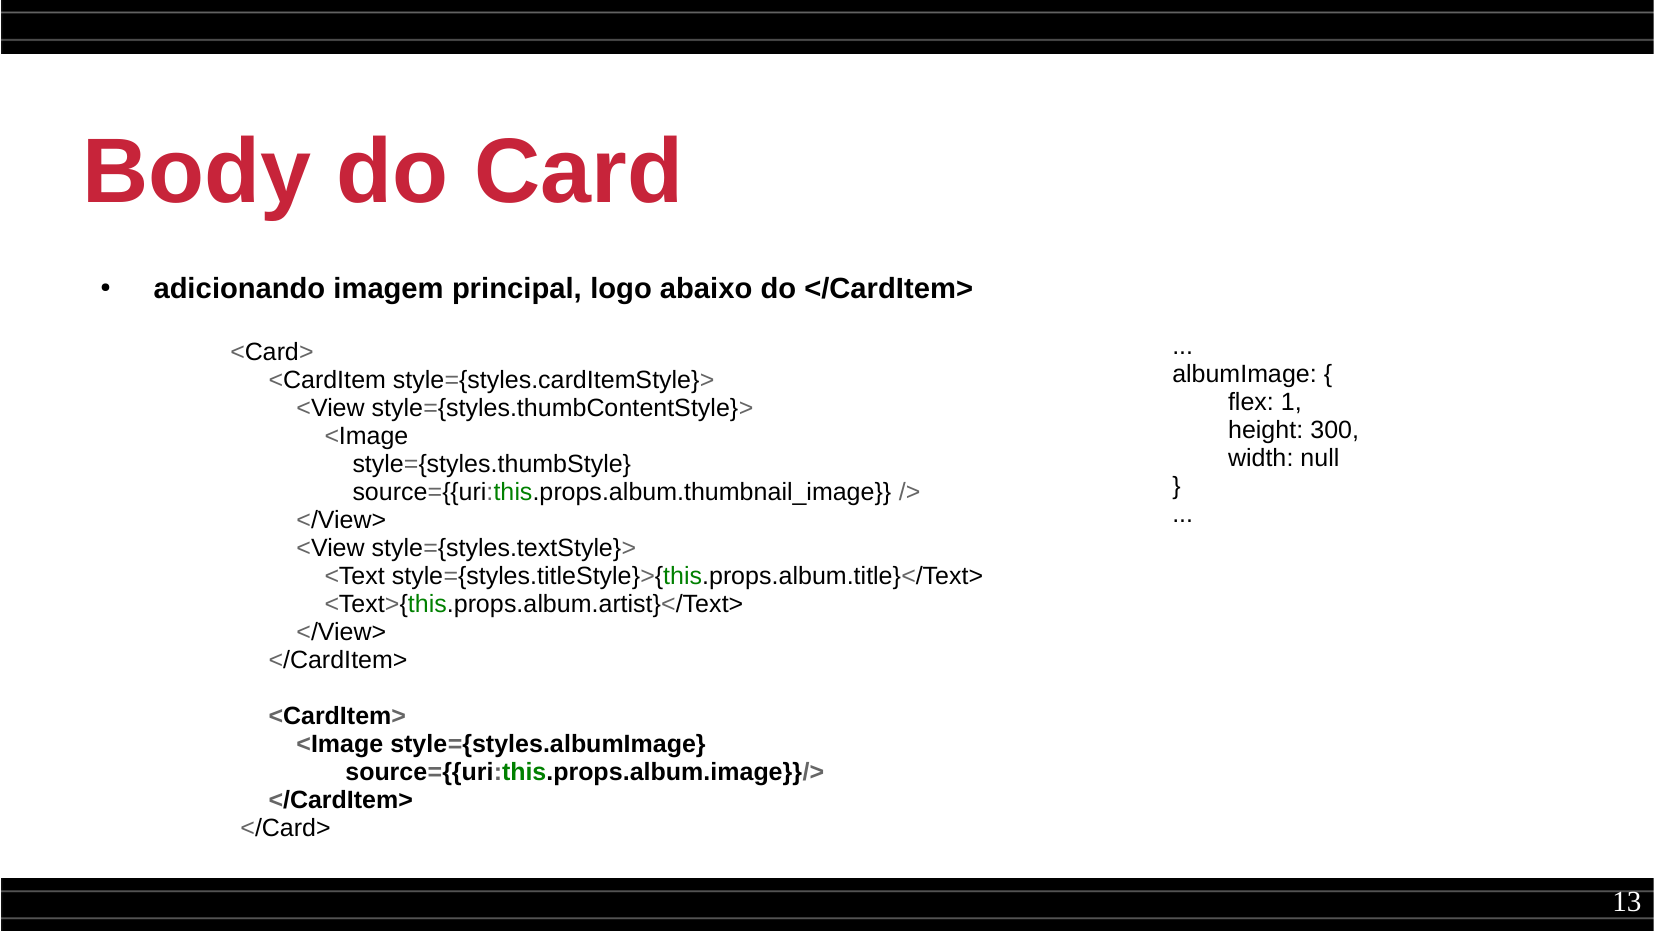

# Body do Card
adicionando imagem principal, logo abaixo do </CardItem>
...
albumImage: {
 flex: 1,
 height: 300,
 width: null
}
...
	<Card>
 <CardItem style={styles.cardItemStyle}>
 <View style={styles.thumbContentStyle}>
 <Image
 style={styles.thumbStyle}
 source={{uri:this.props.album.thumbnail_image}} />
 </View>
 <View style={styles.textStyle}>
 <Text style={styles.titleStyle}>{this.props.album.title}</Text>
 <Text>{this.props.album.artist}</Text>
 </View>
 </CardItem>
 <CardItem>
 <Image style={styles.albumImage}
 source={{uri:this.props.album.image}}/>
 </CardItem>
 </Card>